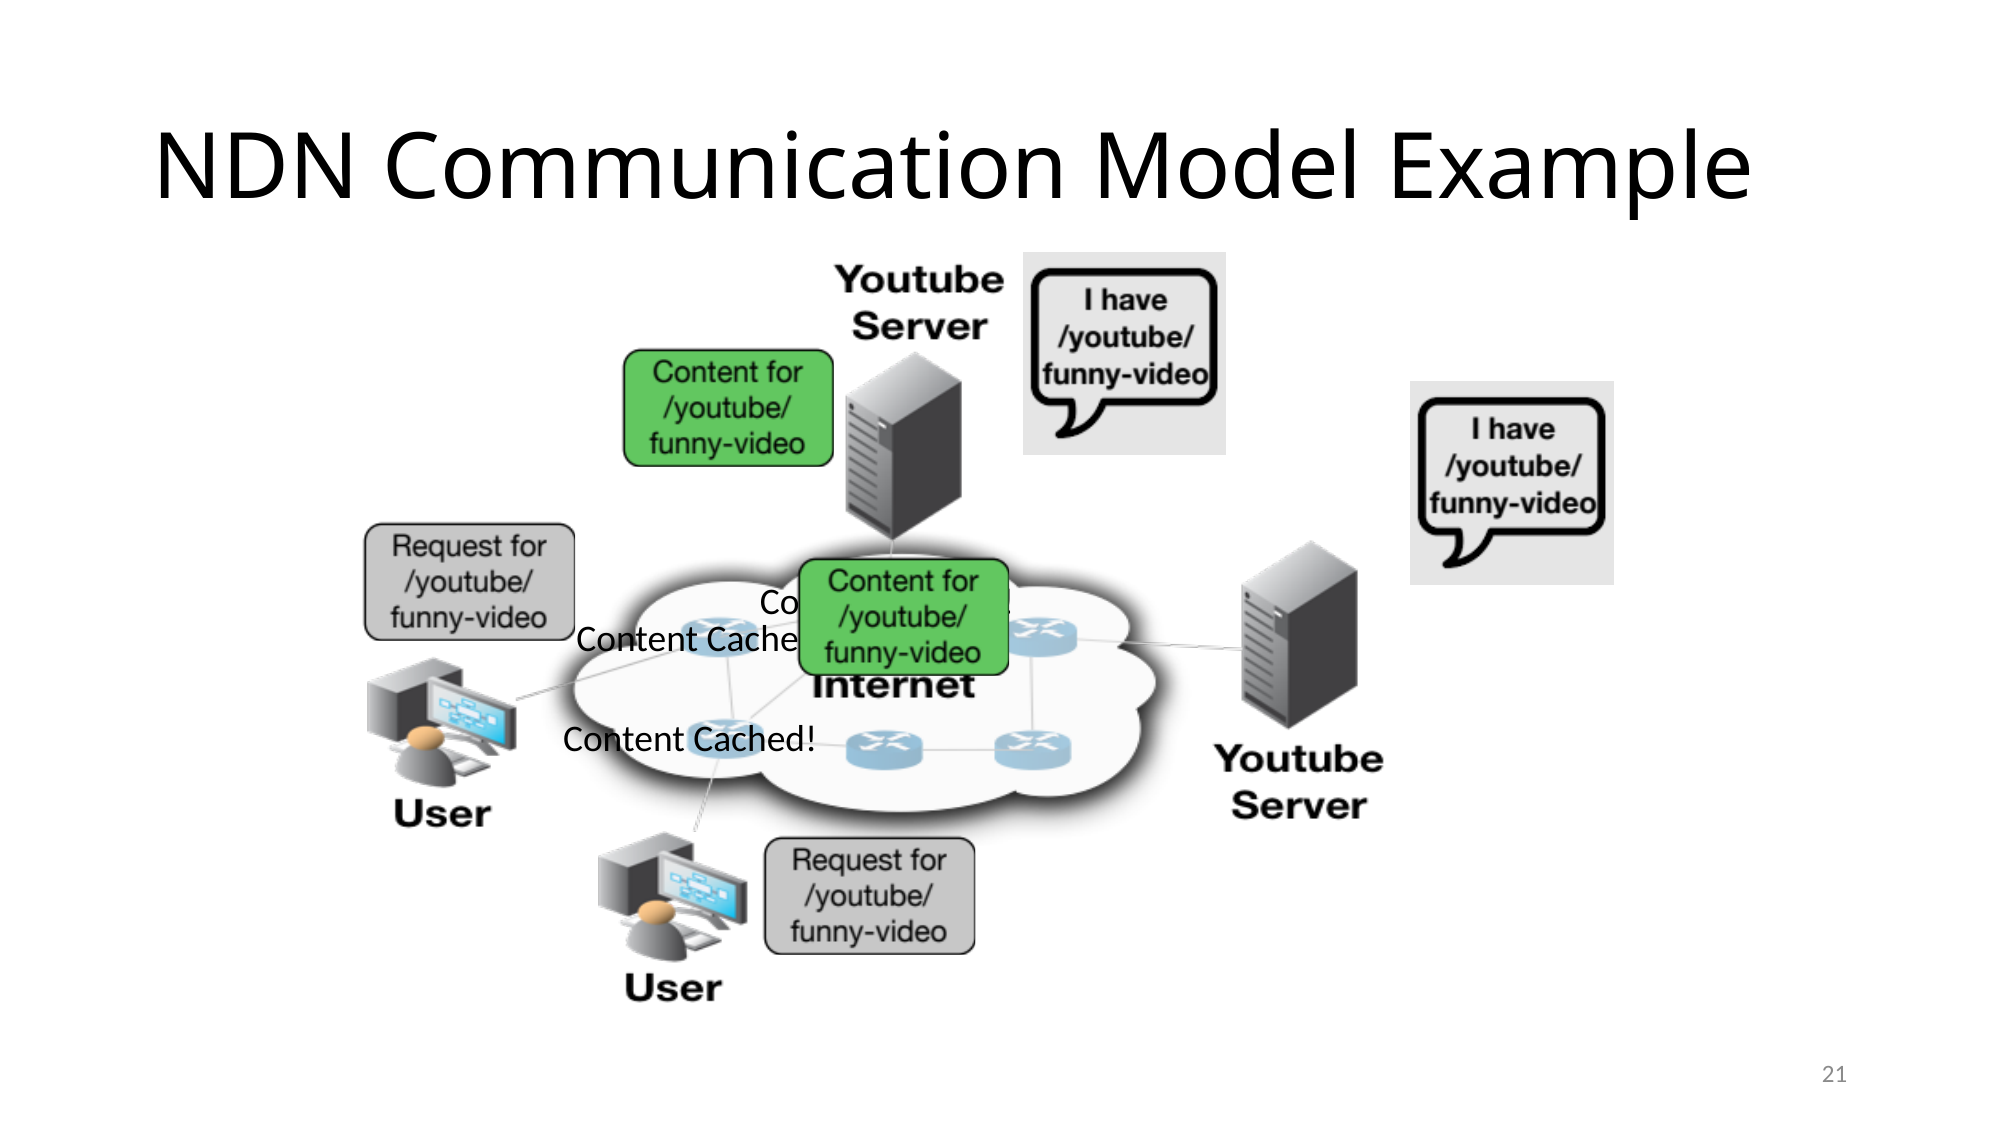

# NDN Communication Model Example
Request
Aggregation!
Content Cached!
Content Cached!
Content Cached!